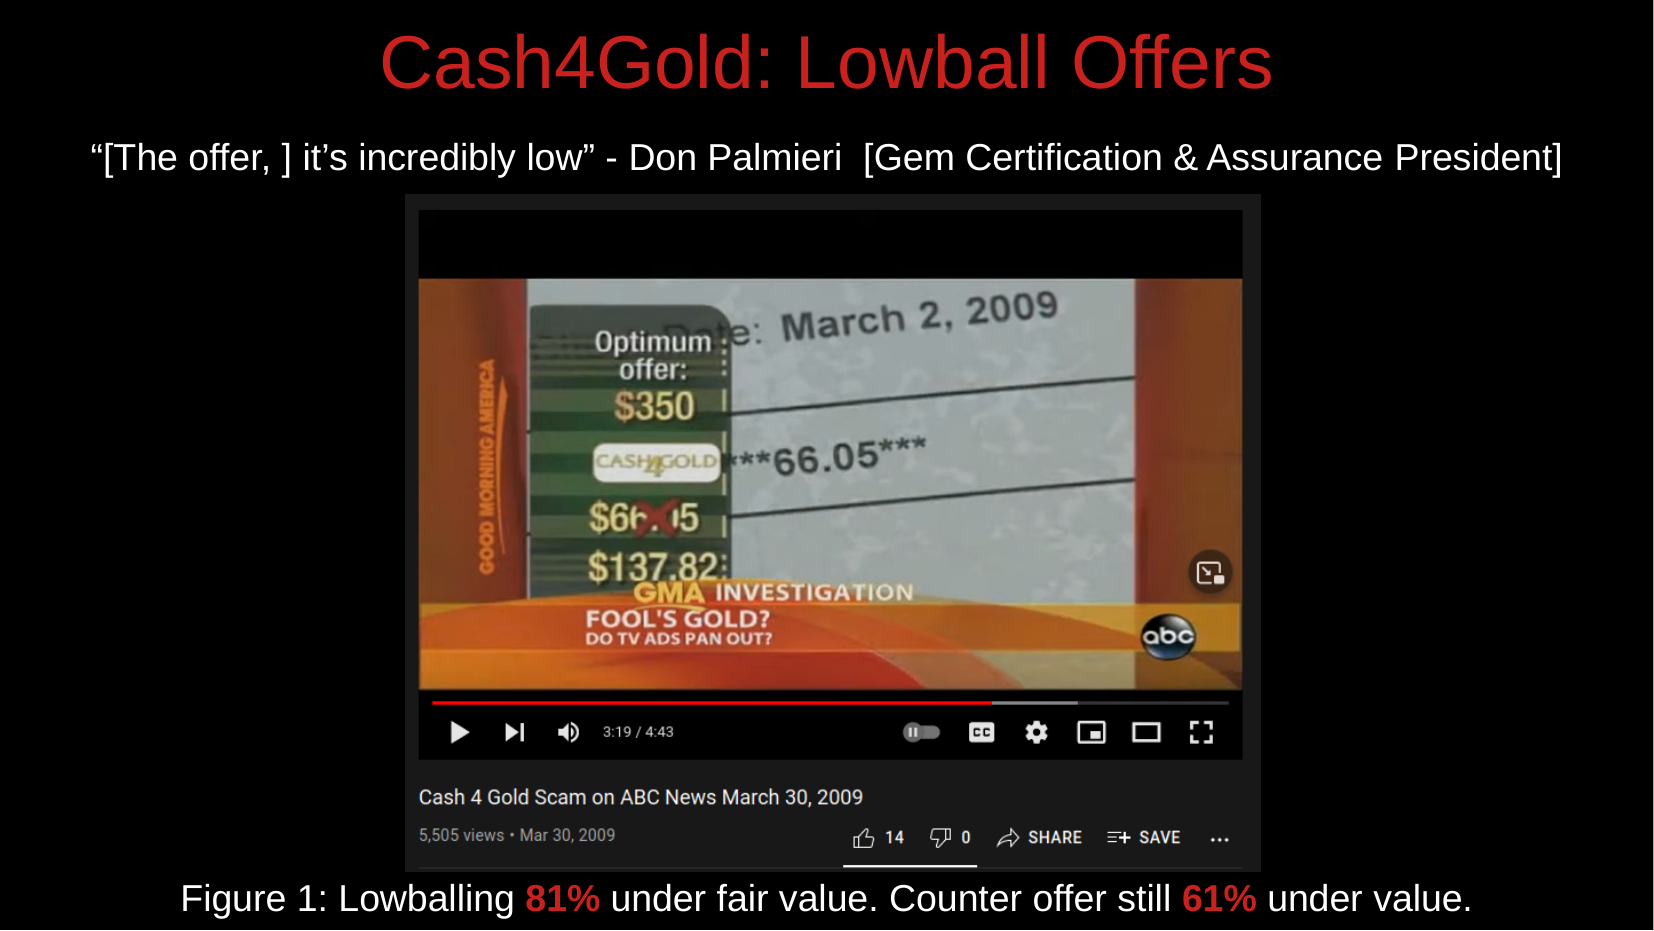

# Cash4Gold: Lowball Offers
“[The offer, ] it’s incredibly low” - Don Palmieri [Gem Certification & Assurance President]
Figure 1: Lowballing 81% under fair value. Counter offer still 61% under value.